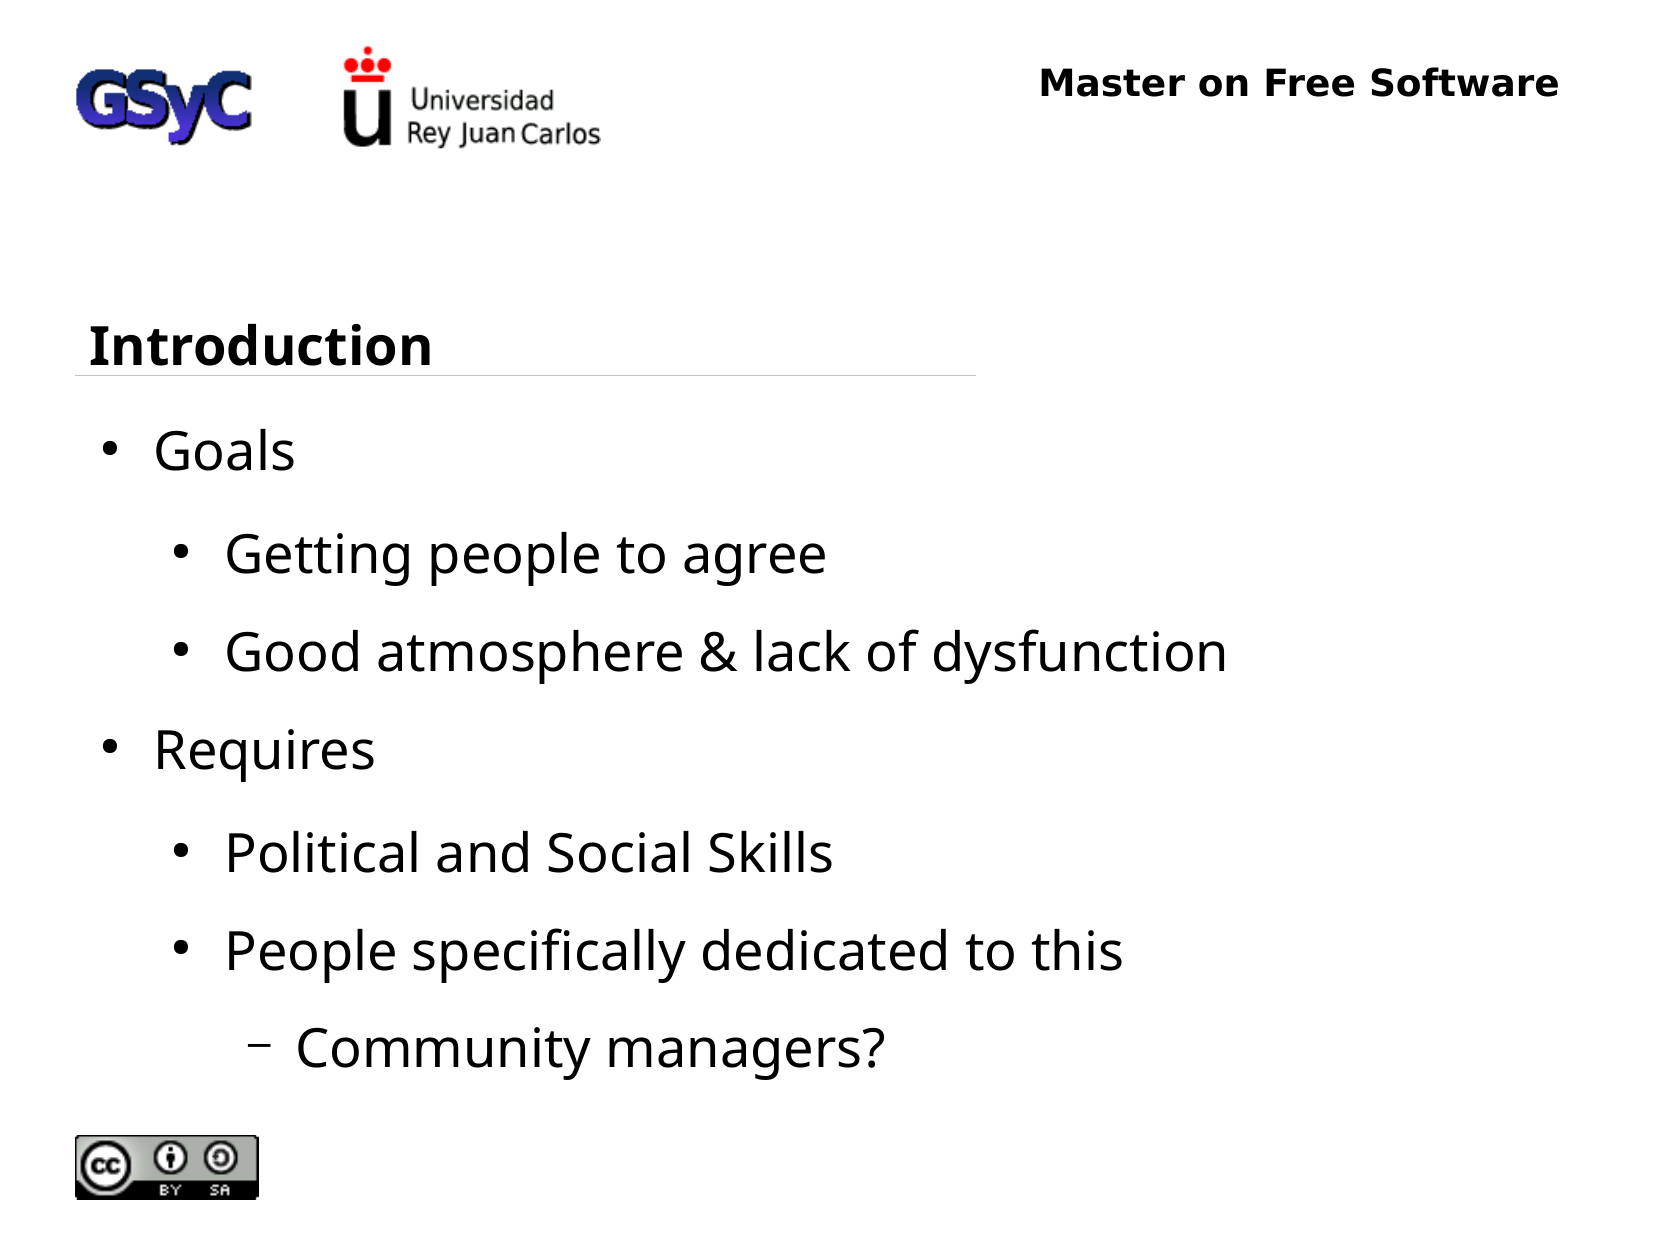

Introduction
# Goals
Getting people to agree
Good atmosphere & lack of dysfunction
Requires
Political and Social Skills
People specifically dedicated to this
Community managers?